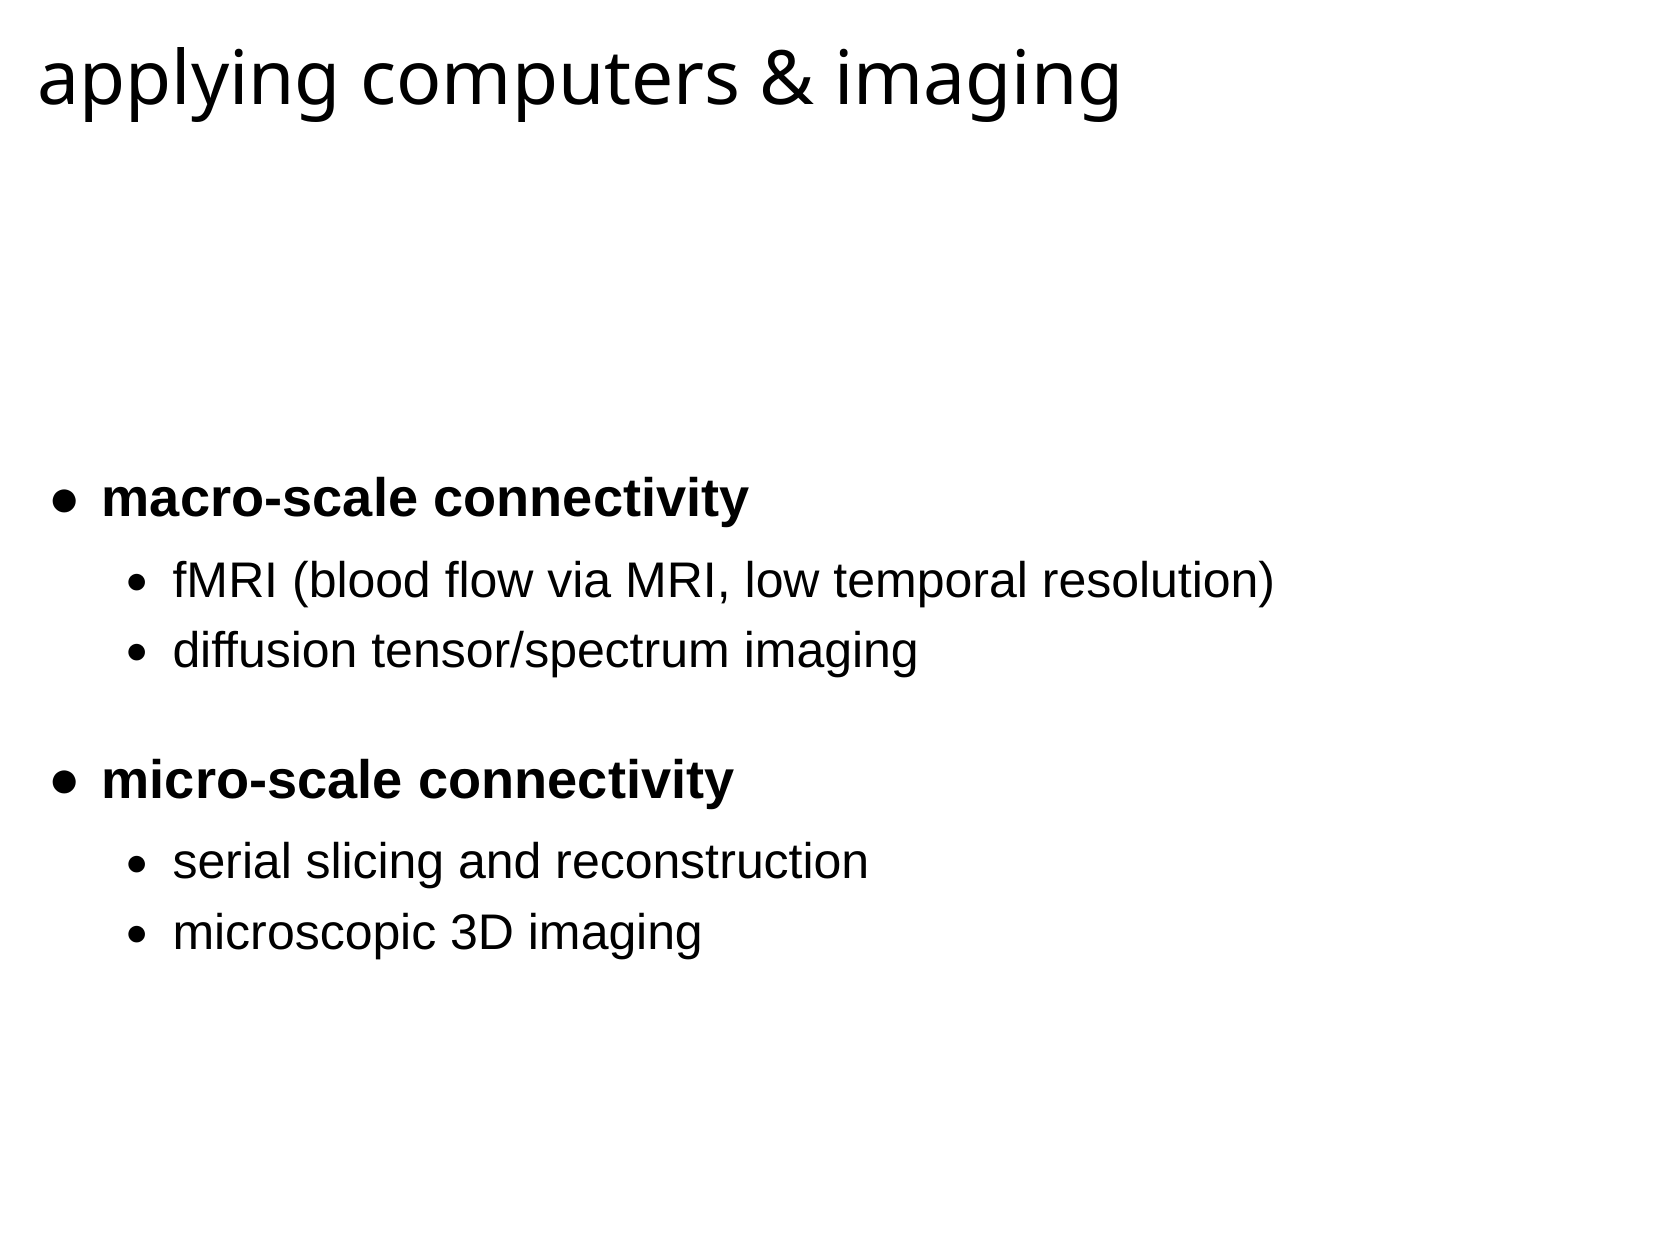

# applying computers & imaging
macro-scale connectivity
fMRI (blood flow via MRI, low temporal resolution)
diffusion tensor/spectrum imaging
micro-scale connectivity
serial slicing and reconstruction
microscopic 3D imaging